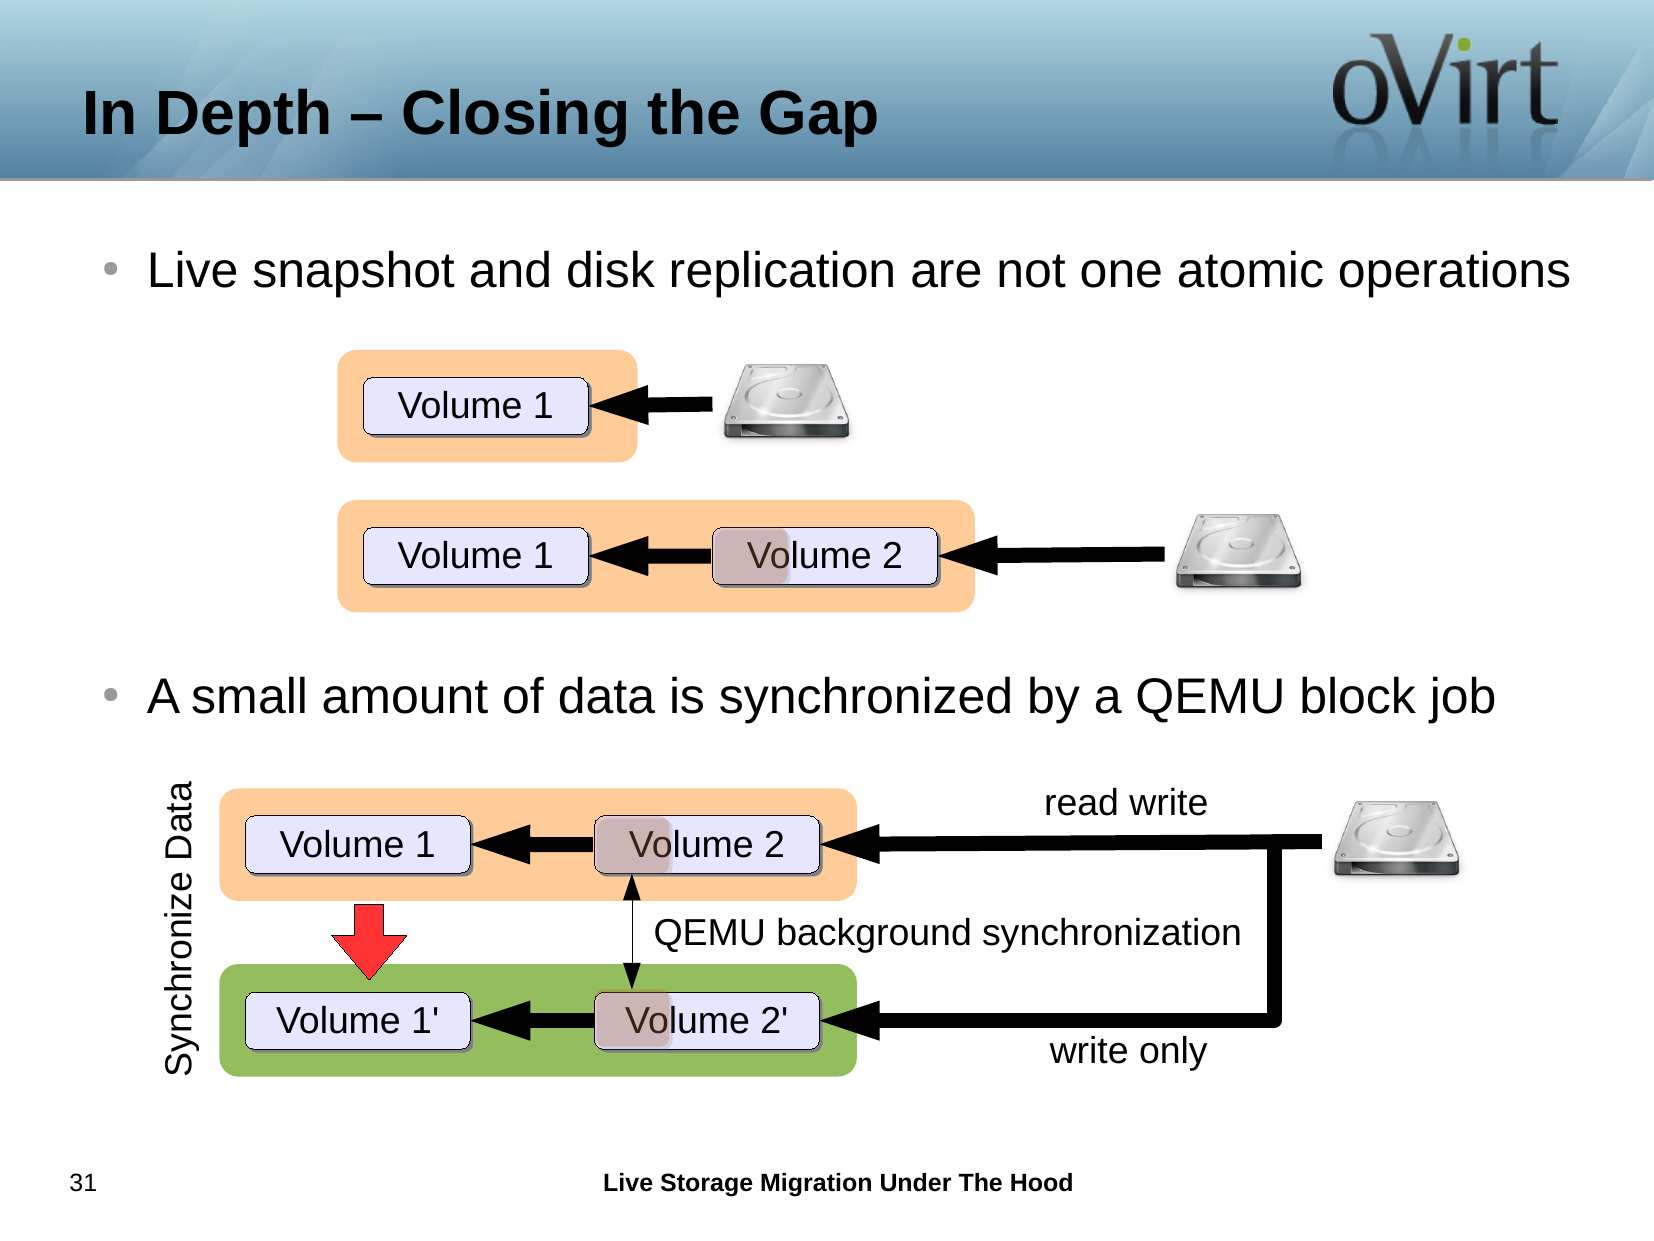

# In Depth – Closing the Gap
Live snapshot and disk replication are not one atomic operations
Volume 1
Volume 1
Volume 2
A small amount of data is synchronized by a QEMU block job
read write
Volume 1
Volume 2
Synchronize Data
QEMU background synchronization
Volume 1'
Volume 2'
write only